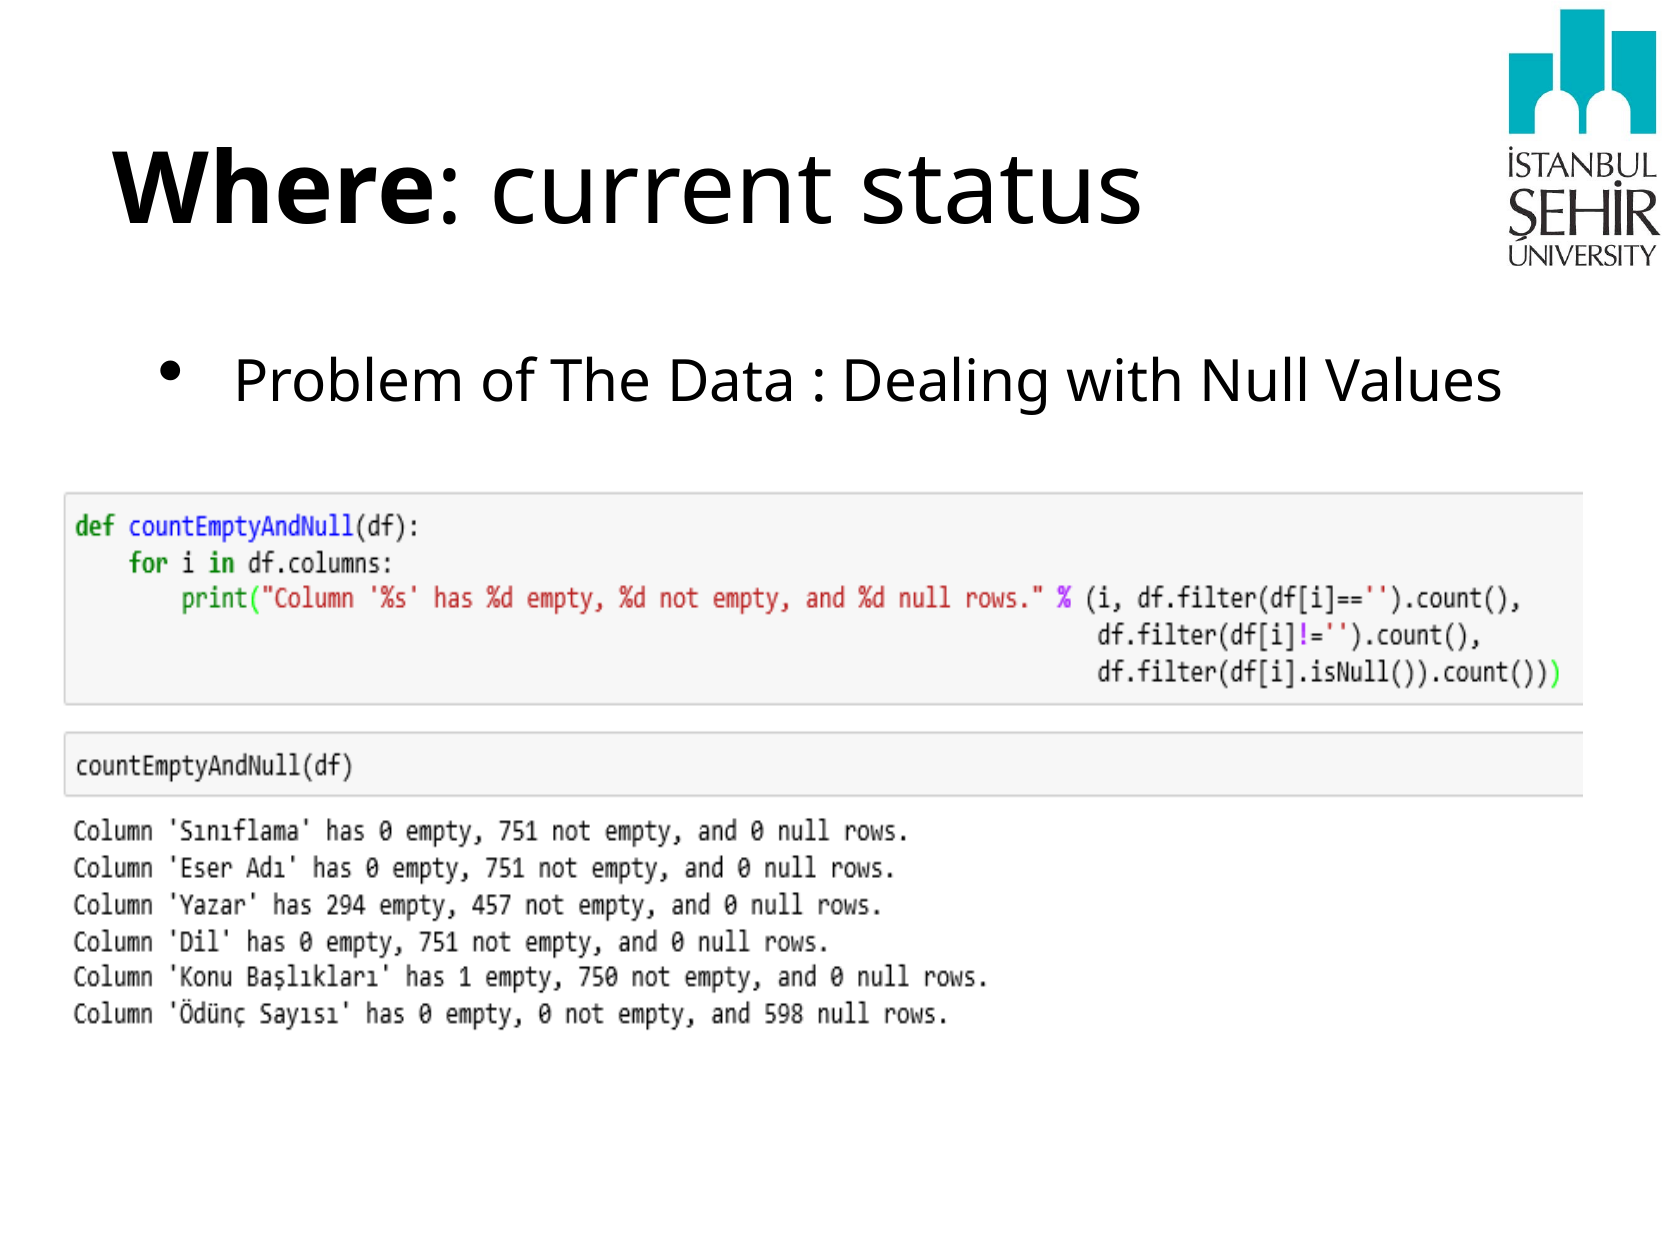

# Where: current status
Problem of The Data : Dealing with Null Values